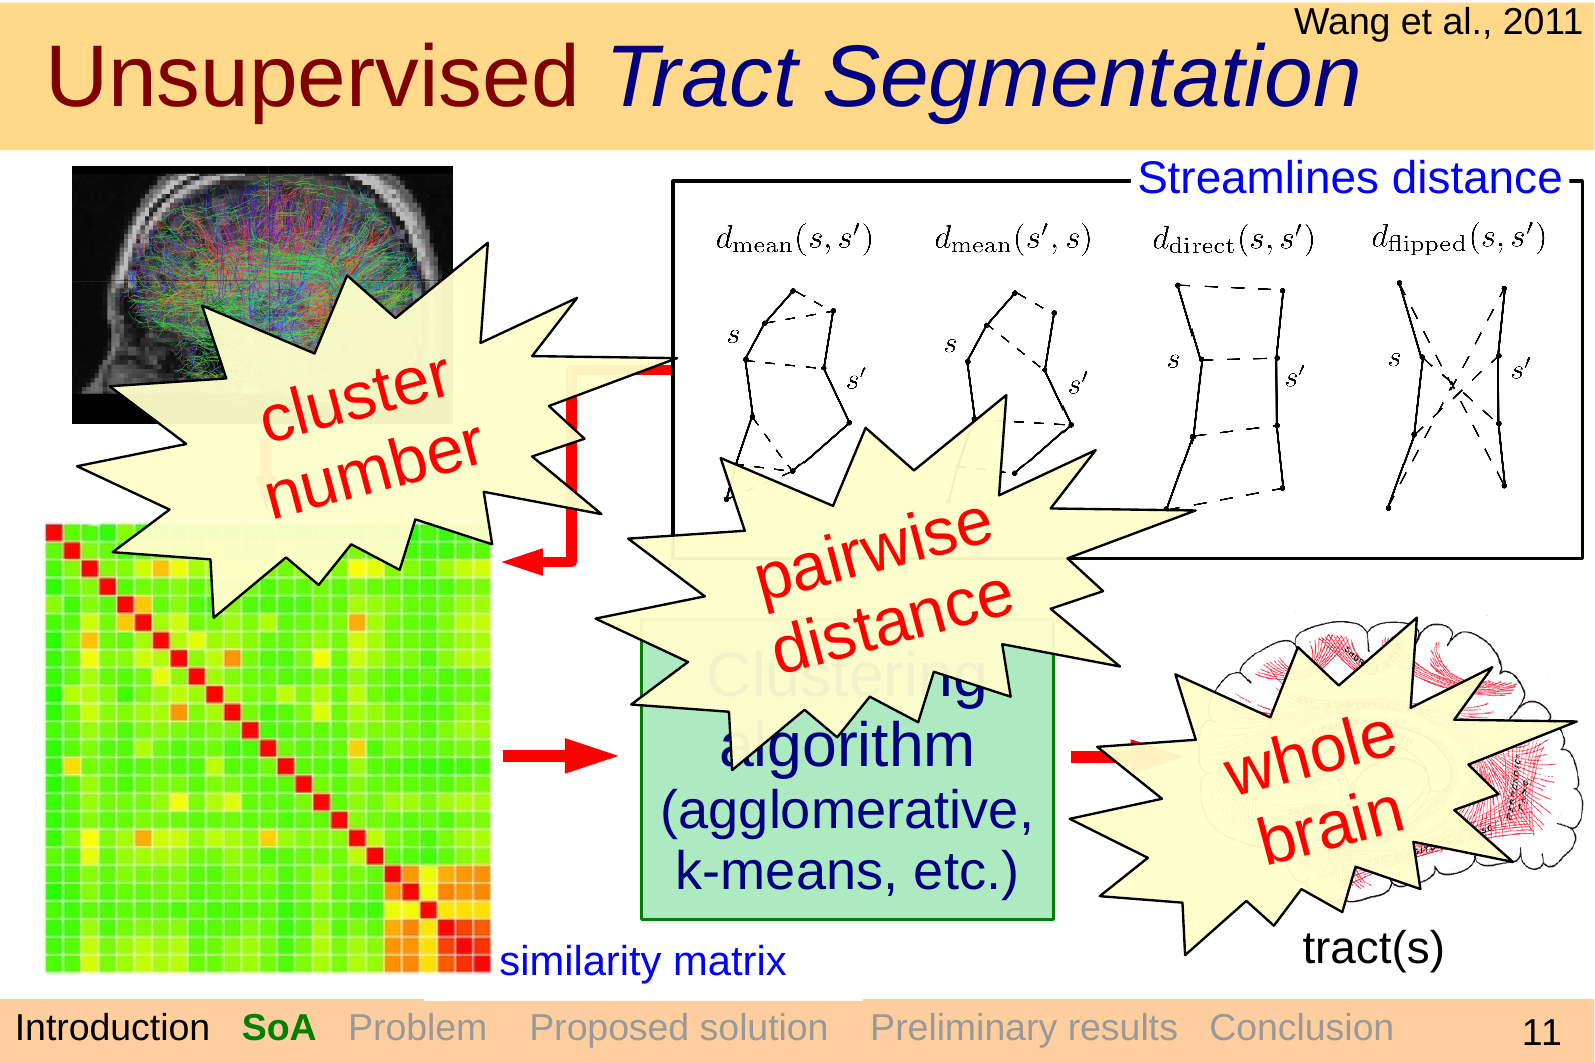

Wang et al., 2011
# Unsupervised Tract Segmentation
Streamlines distance
cluster number
pairwise distance
Clustering algorithm
(agglomerative, k-means, etc.)
whole brain
tract(s)
similarity matrix
Introduction SoA Problem Proposed solution Preliminary results Conclusion